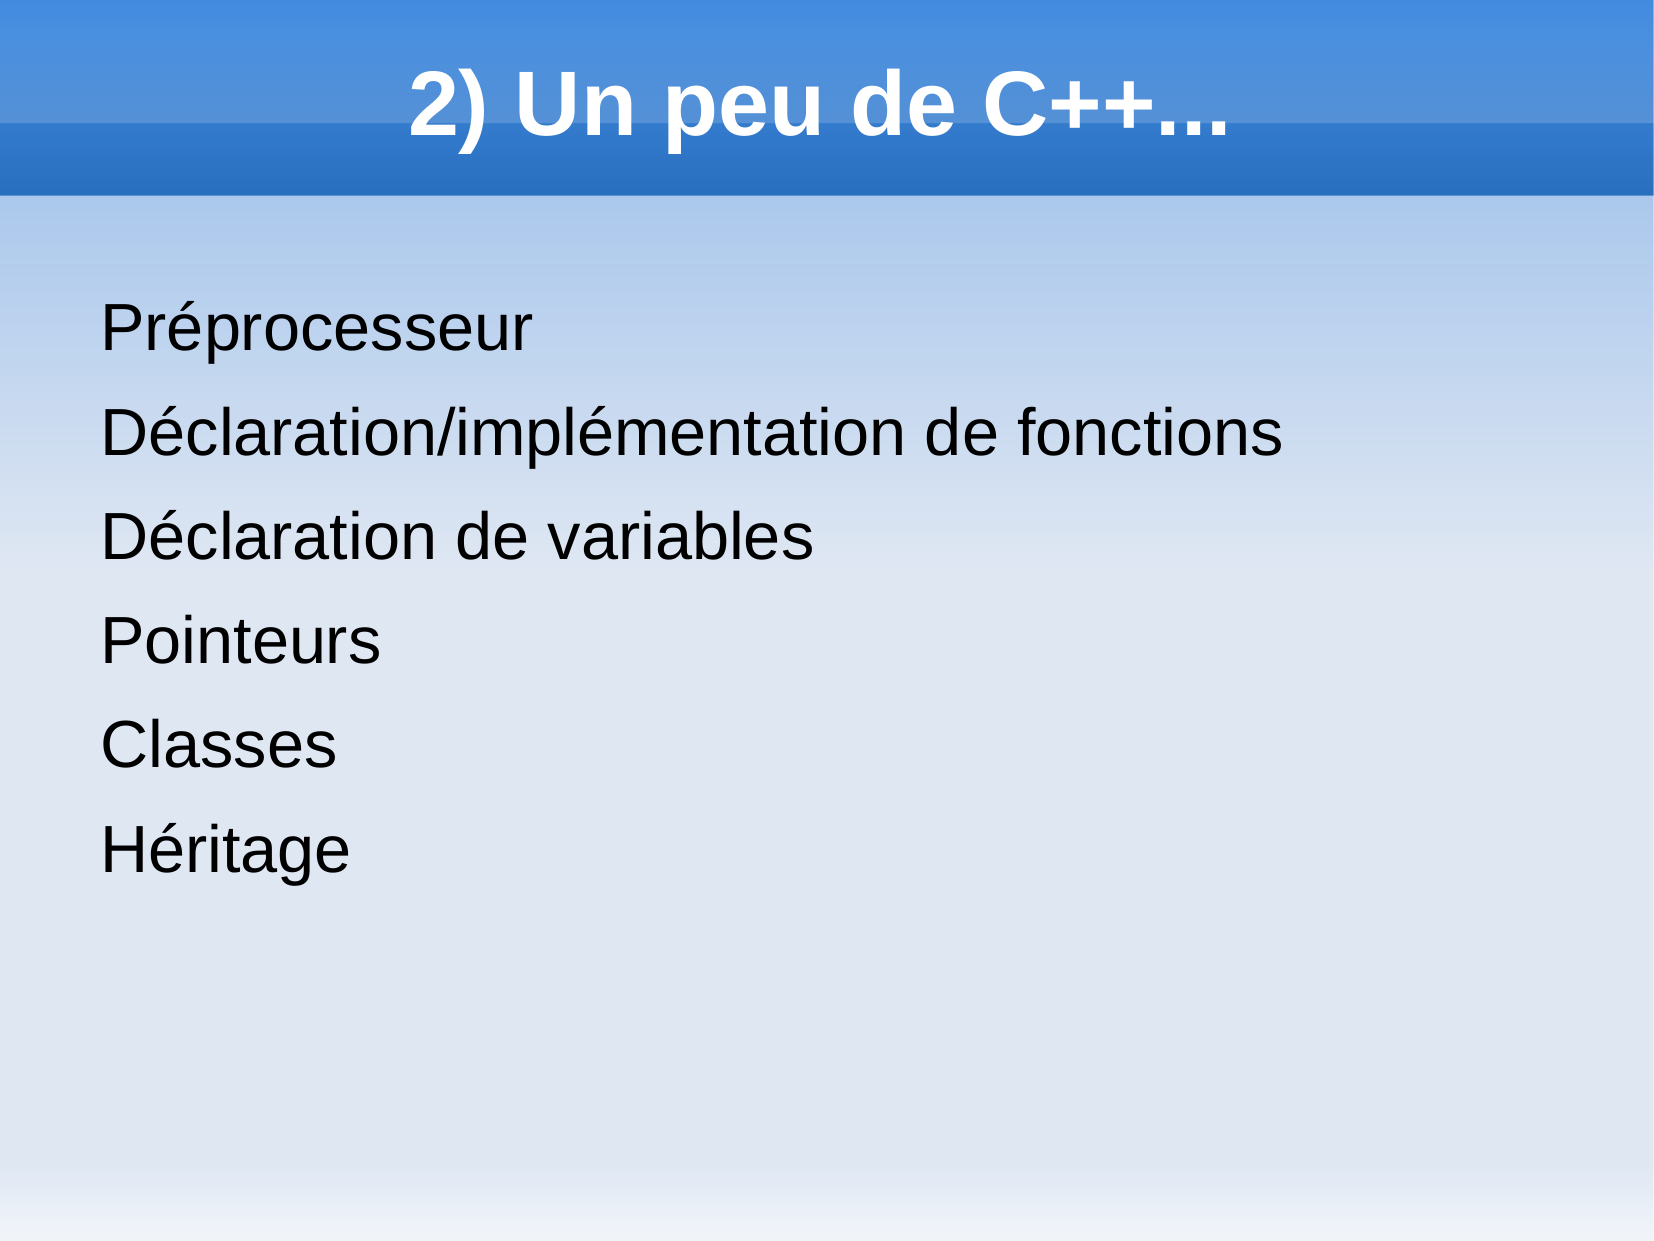

# 2) Un peu de C++...
Préprocesseur
Déclaration/implémentation de fonctions
Déclaration de variables
Pointeurs
Classes
Héritage